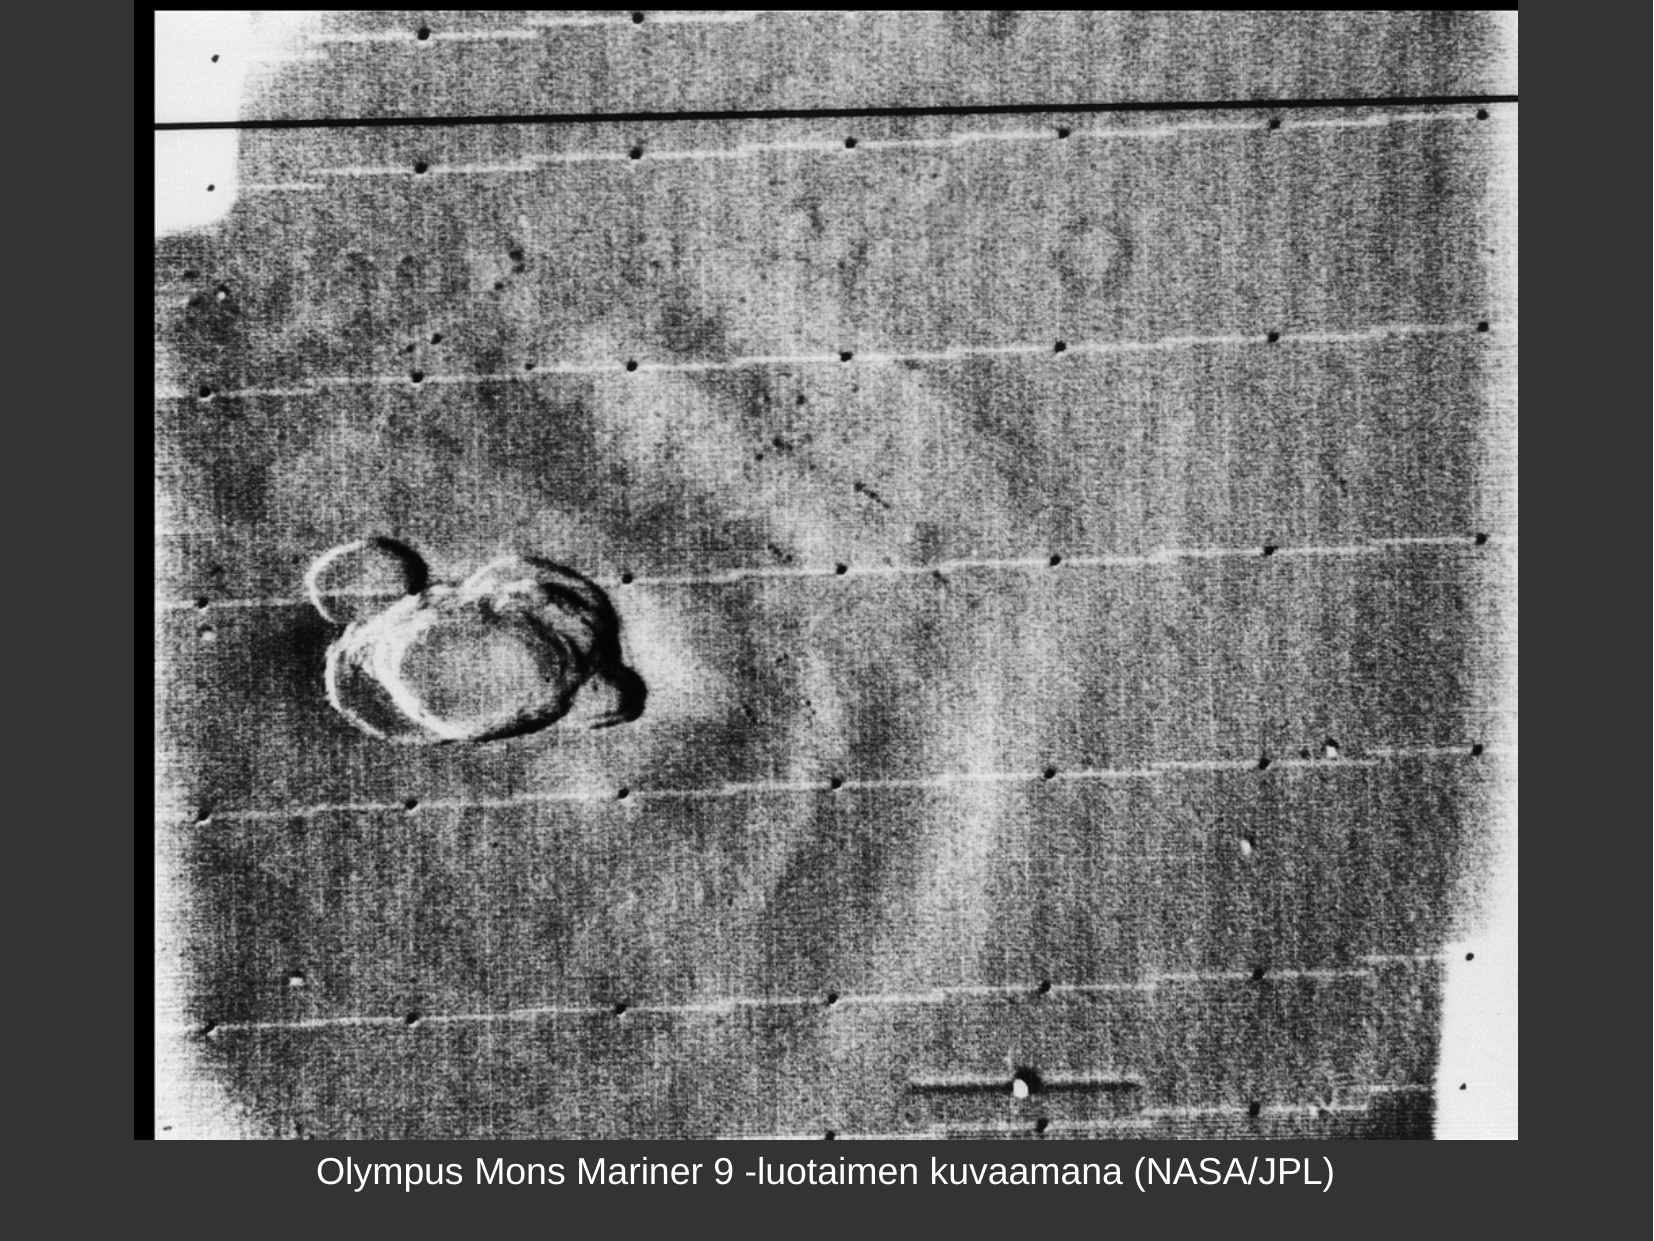

#
Olympus Mons Mariner 9 -luotaimen kuvaamana (NASA/JPL)